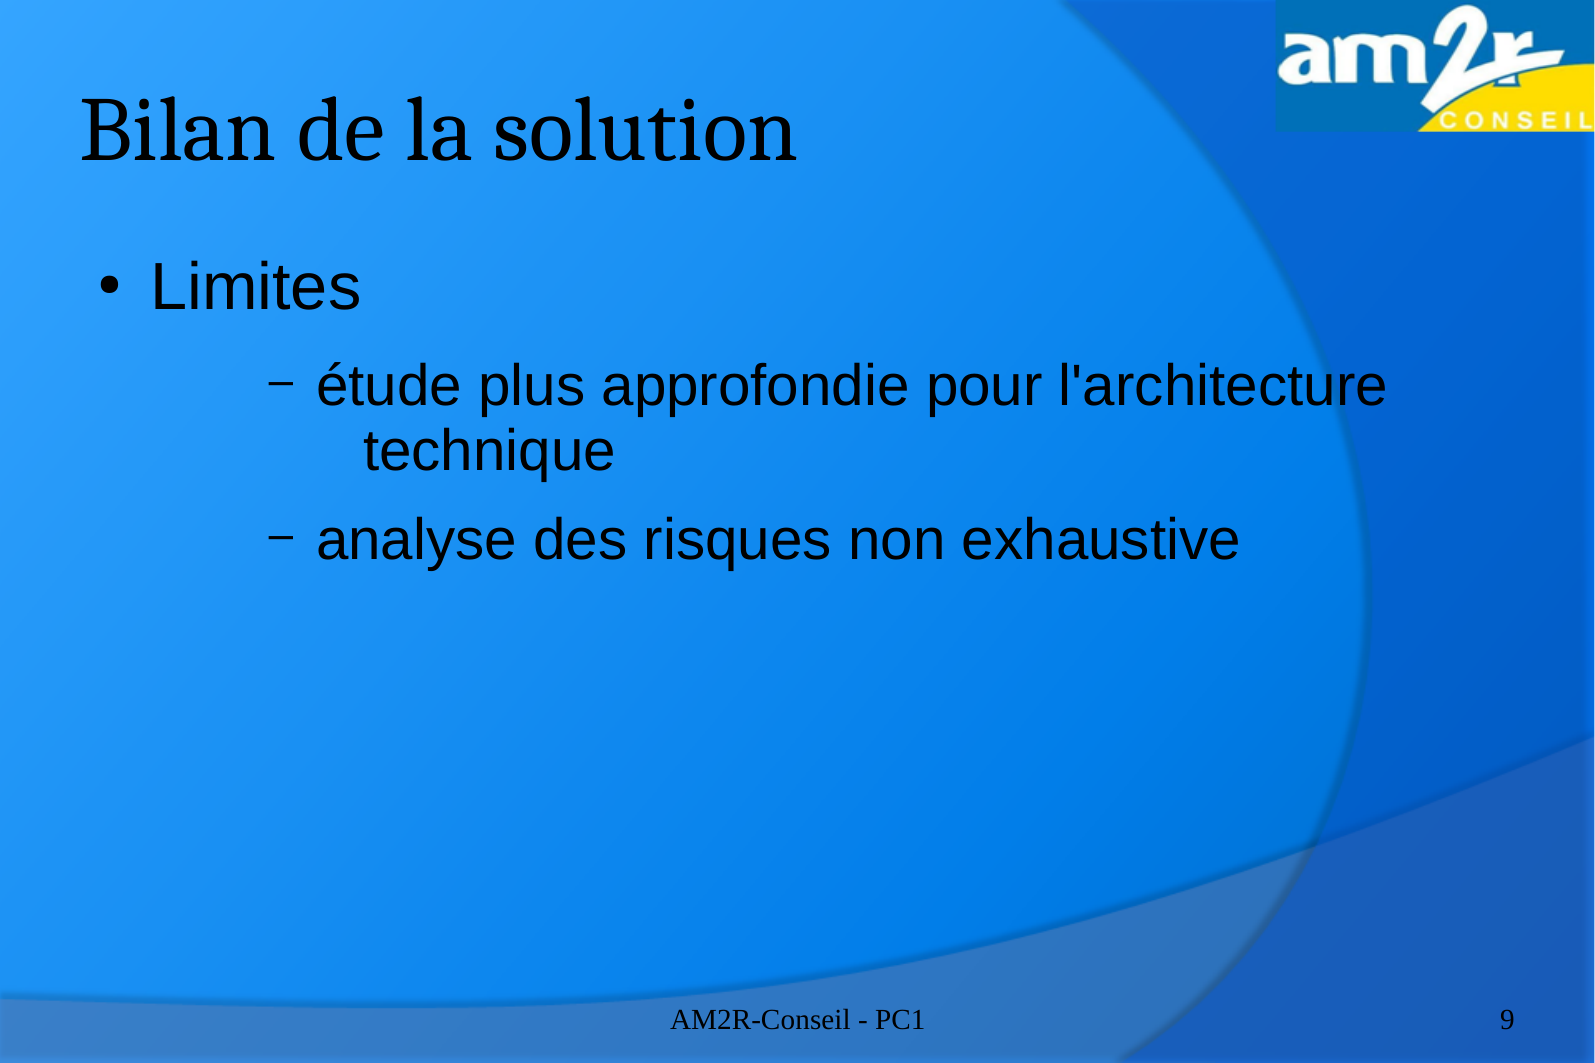

# Bilan de la solution
Limites
étude plus approfondie pour l'architecture technique
analyse des risques non exhaustive
AM2R-Conseil - PC1
9